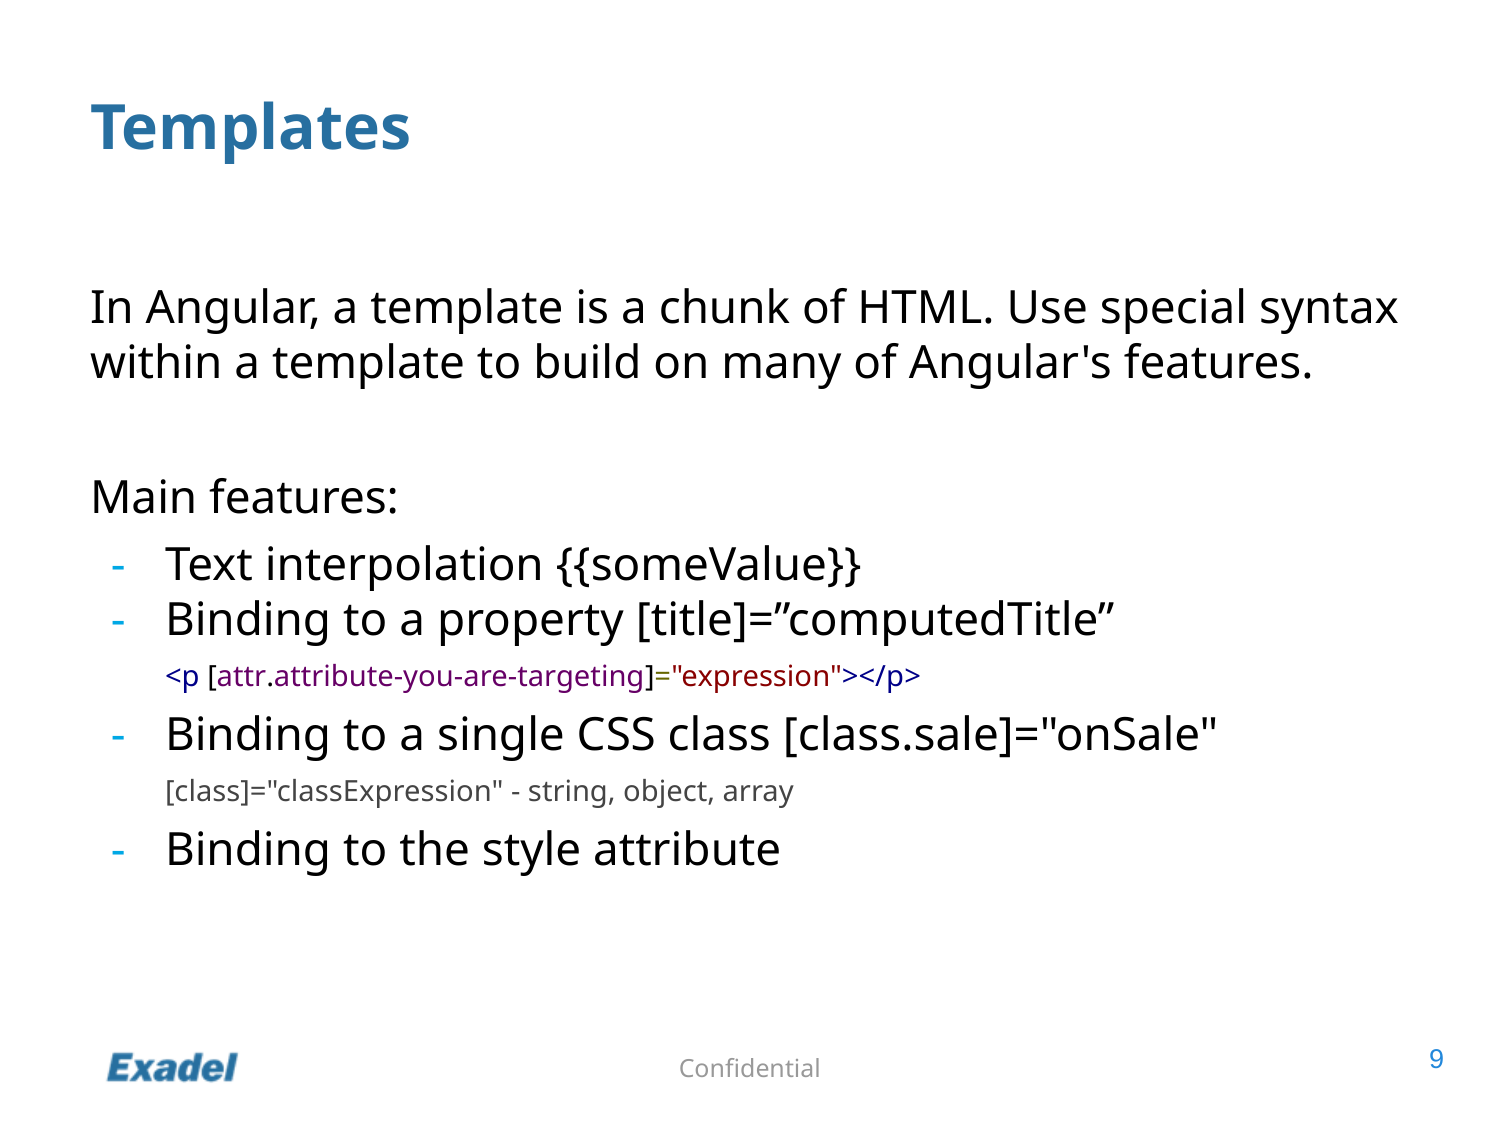

# Templates
In Angular, a template is a chunk of HTML. Use special syntax within a template to build on many of Angular's features.
Main features:
Text interpolation {{someValue}}
Binding to a property [title]=”computedTitle”
<p [attr.attribute-you-are-targeting]="expression"></p>
Binding to a single CSS class [class.sale]="onSale"
[class]="classExpression" - string, object, array
Binding to the style attribute